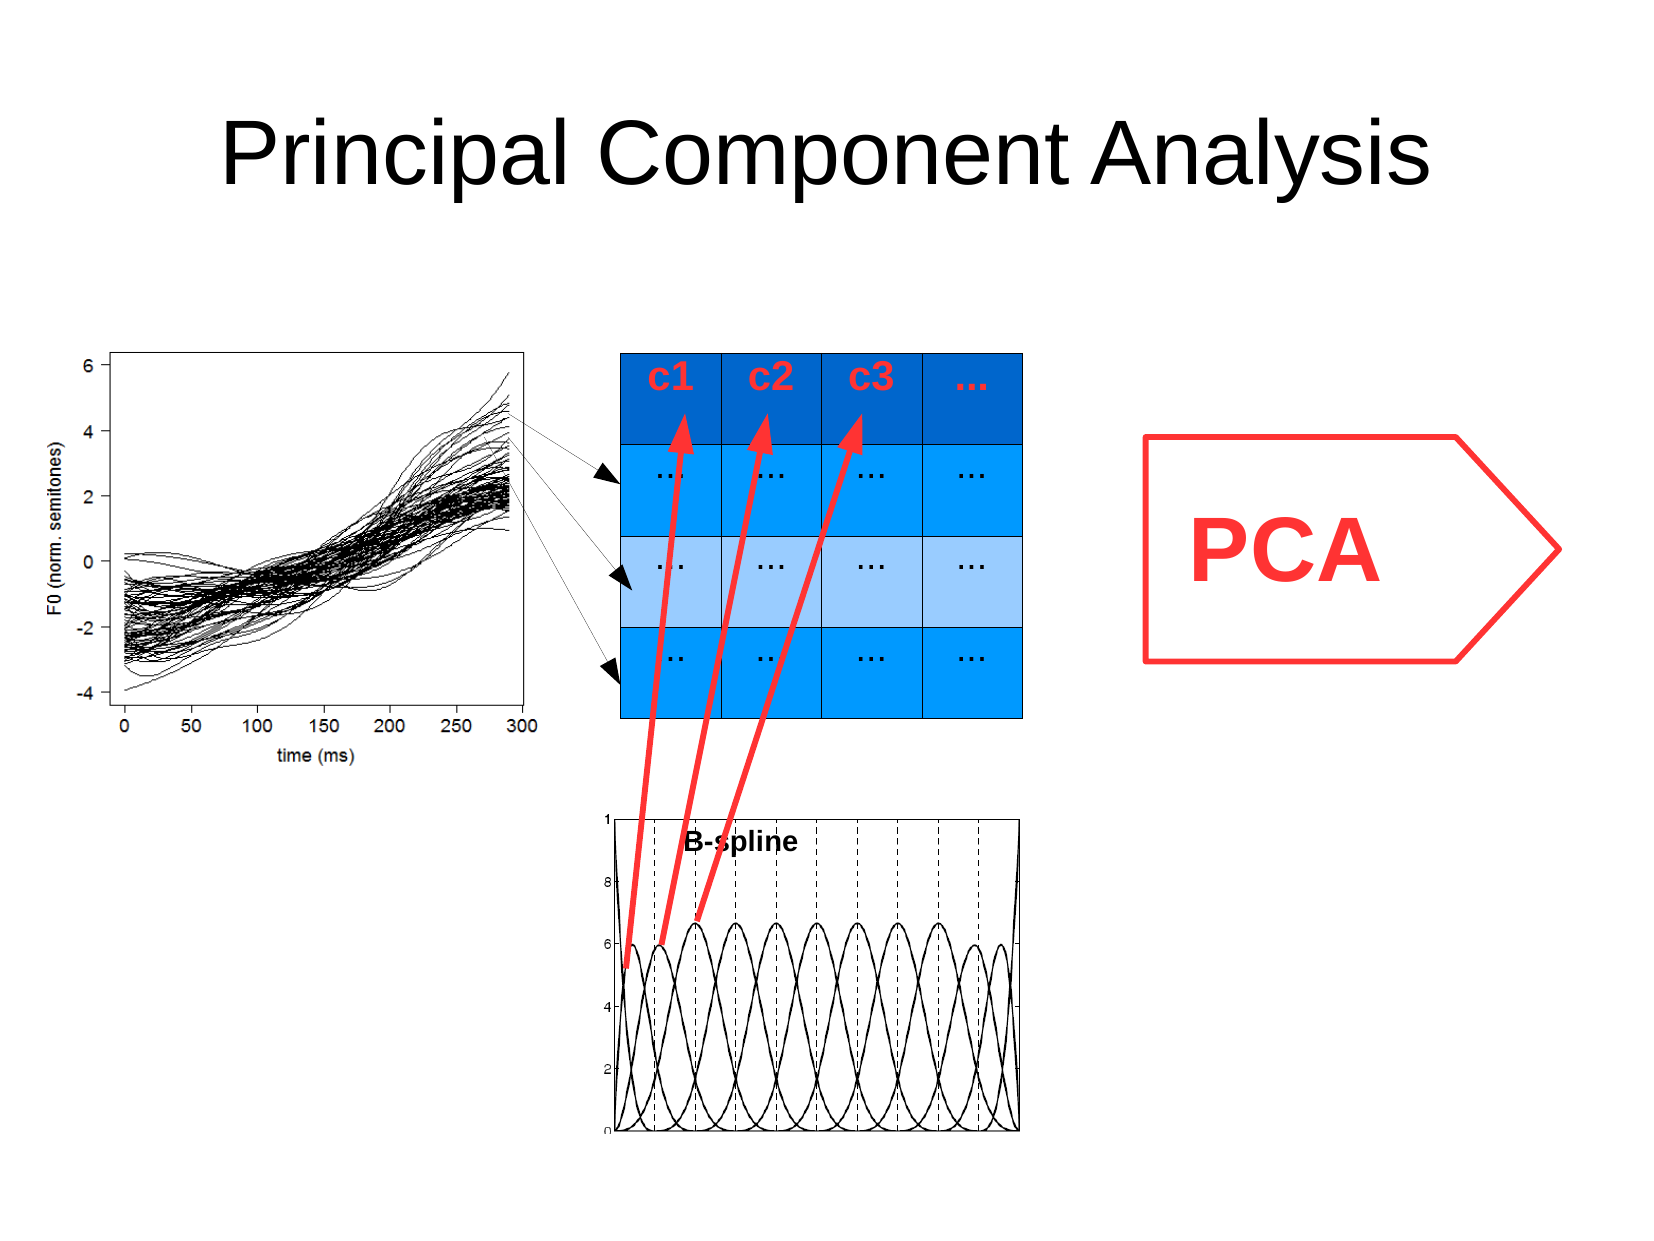

# Principal Component Analysis
| c1 | c2 | c3 | ... |
| --- | --- | --- | --- |
| ... | ... | ... | ... |
| ... | ... | ... | ... |
| ... | ... | ... | ... |
 PCA
B-spline